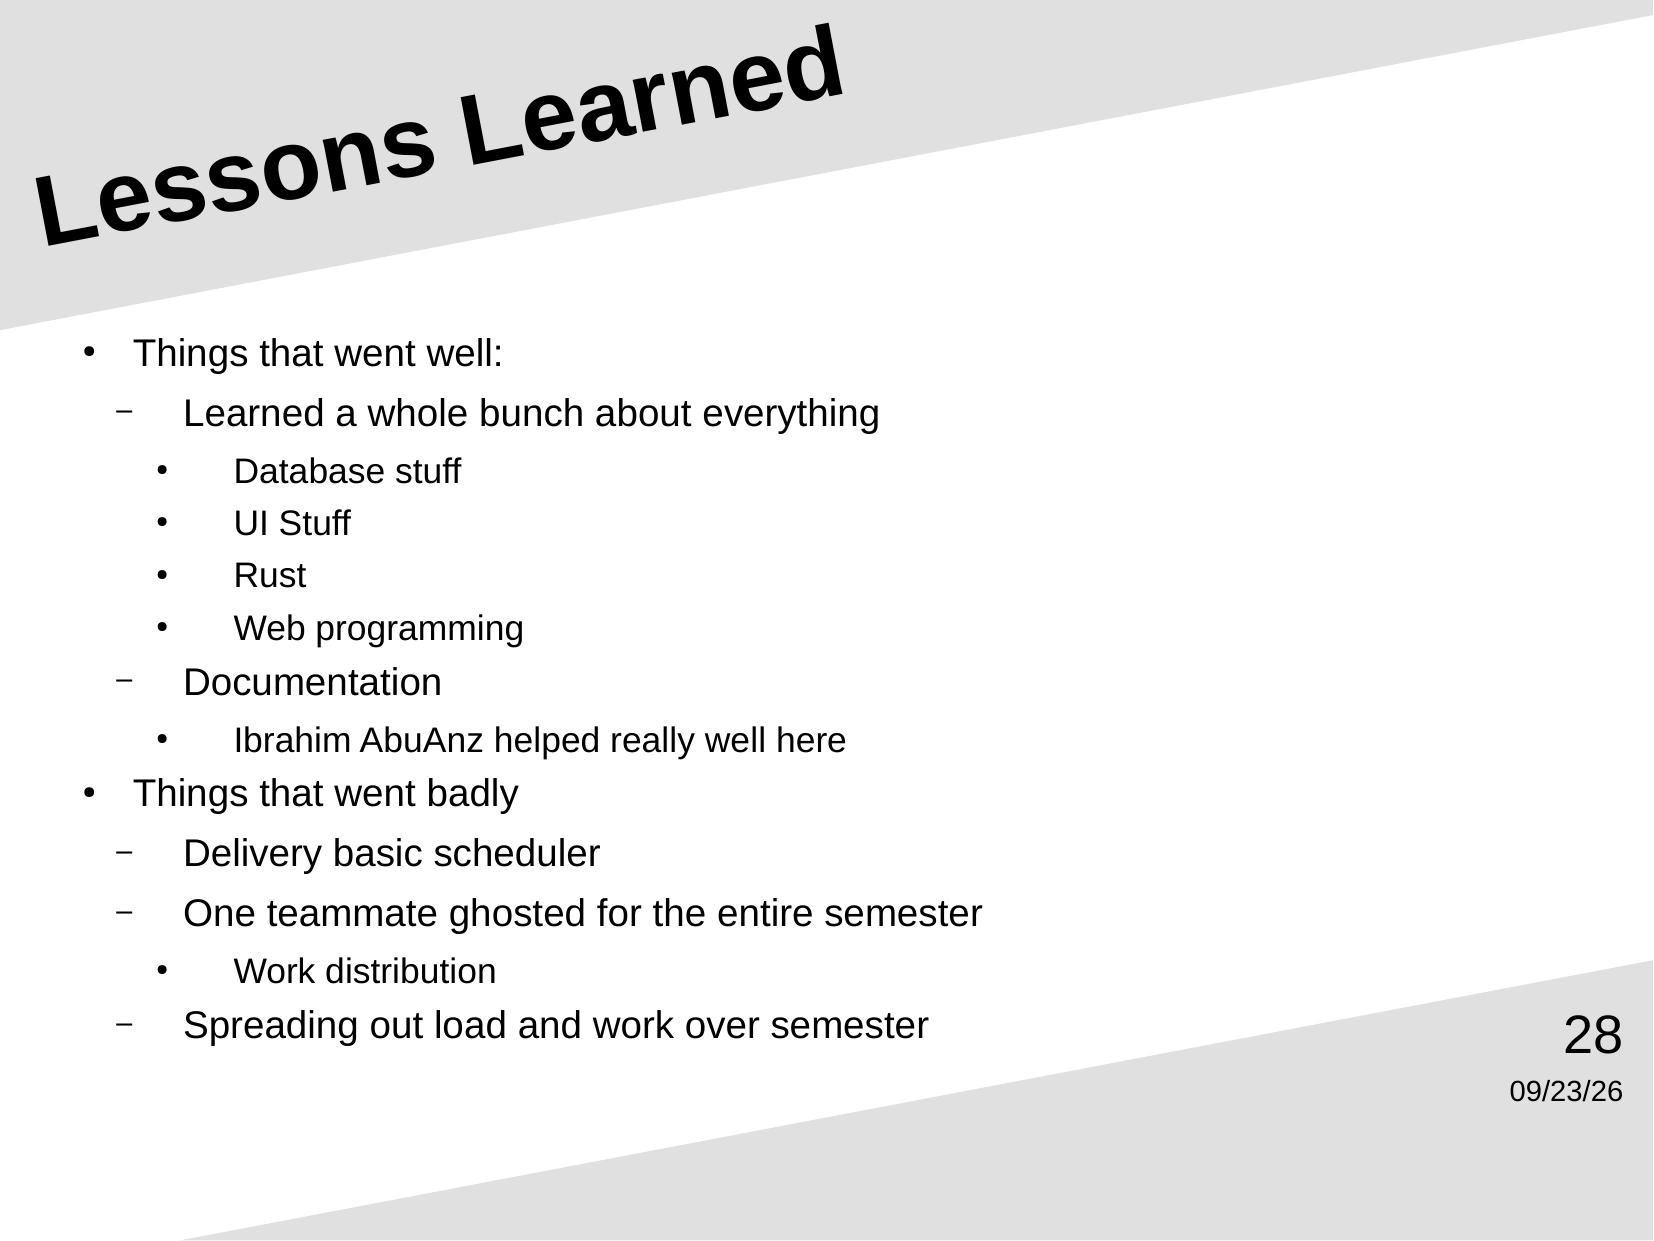

# Lessons Learned
Things that went well:
Learned a whole bunch about everything
Database stuff
UI Stuff
Rust
Web programming
Documentation
Ibrahim AbuAnz helped really well here
Things that went badly
Delivery basic scheduler
One teammate ghosted for the entire semester
Work distribution
Spreading out load and work over semester
28